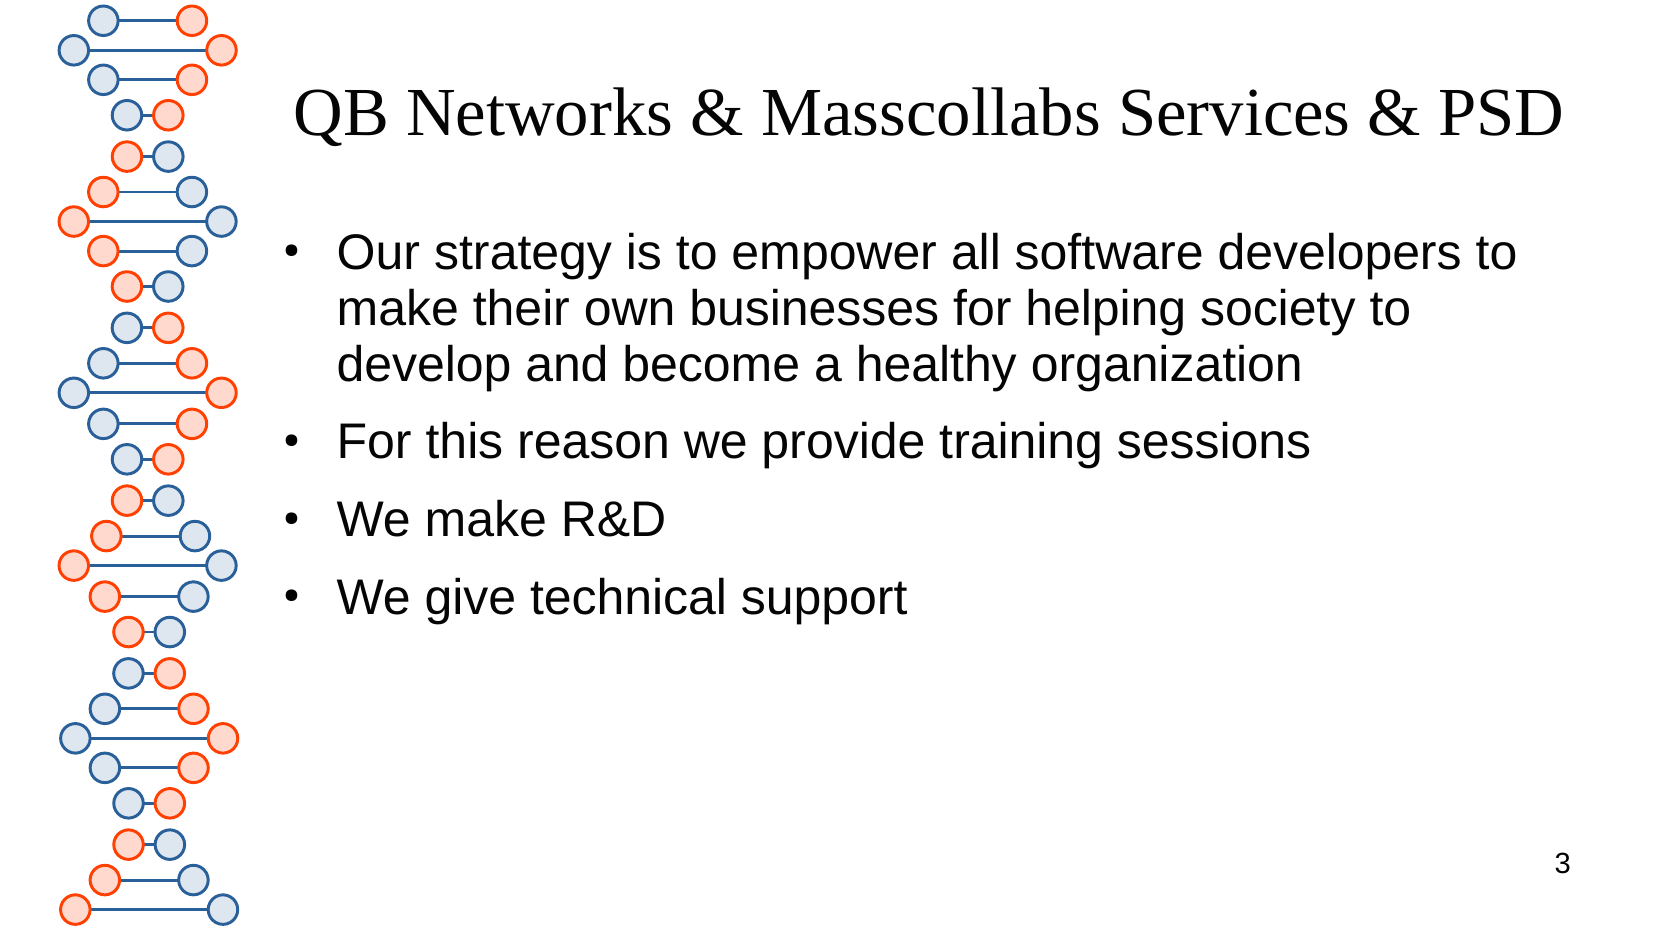

# QB Networks & Masscollabs Services & PSD
Our strategy is to empower all software developers to make their own businesses for helping society to develop and become a healthy organization
For this reason we provide training sessions
We make R&D
We give technical support
3